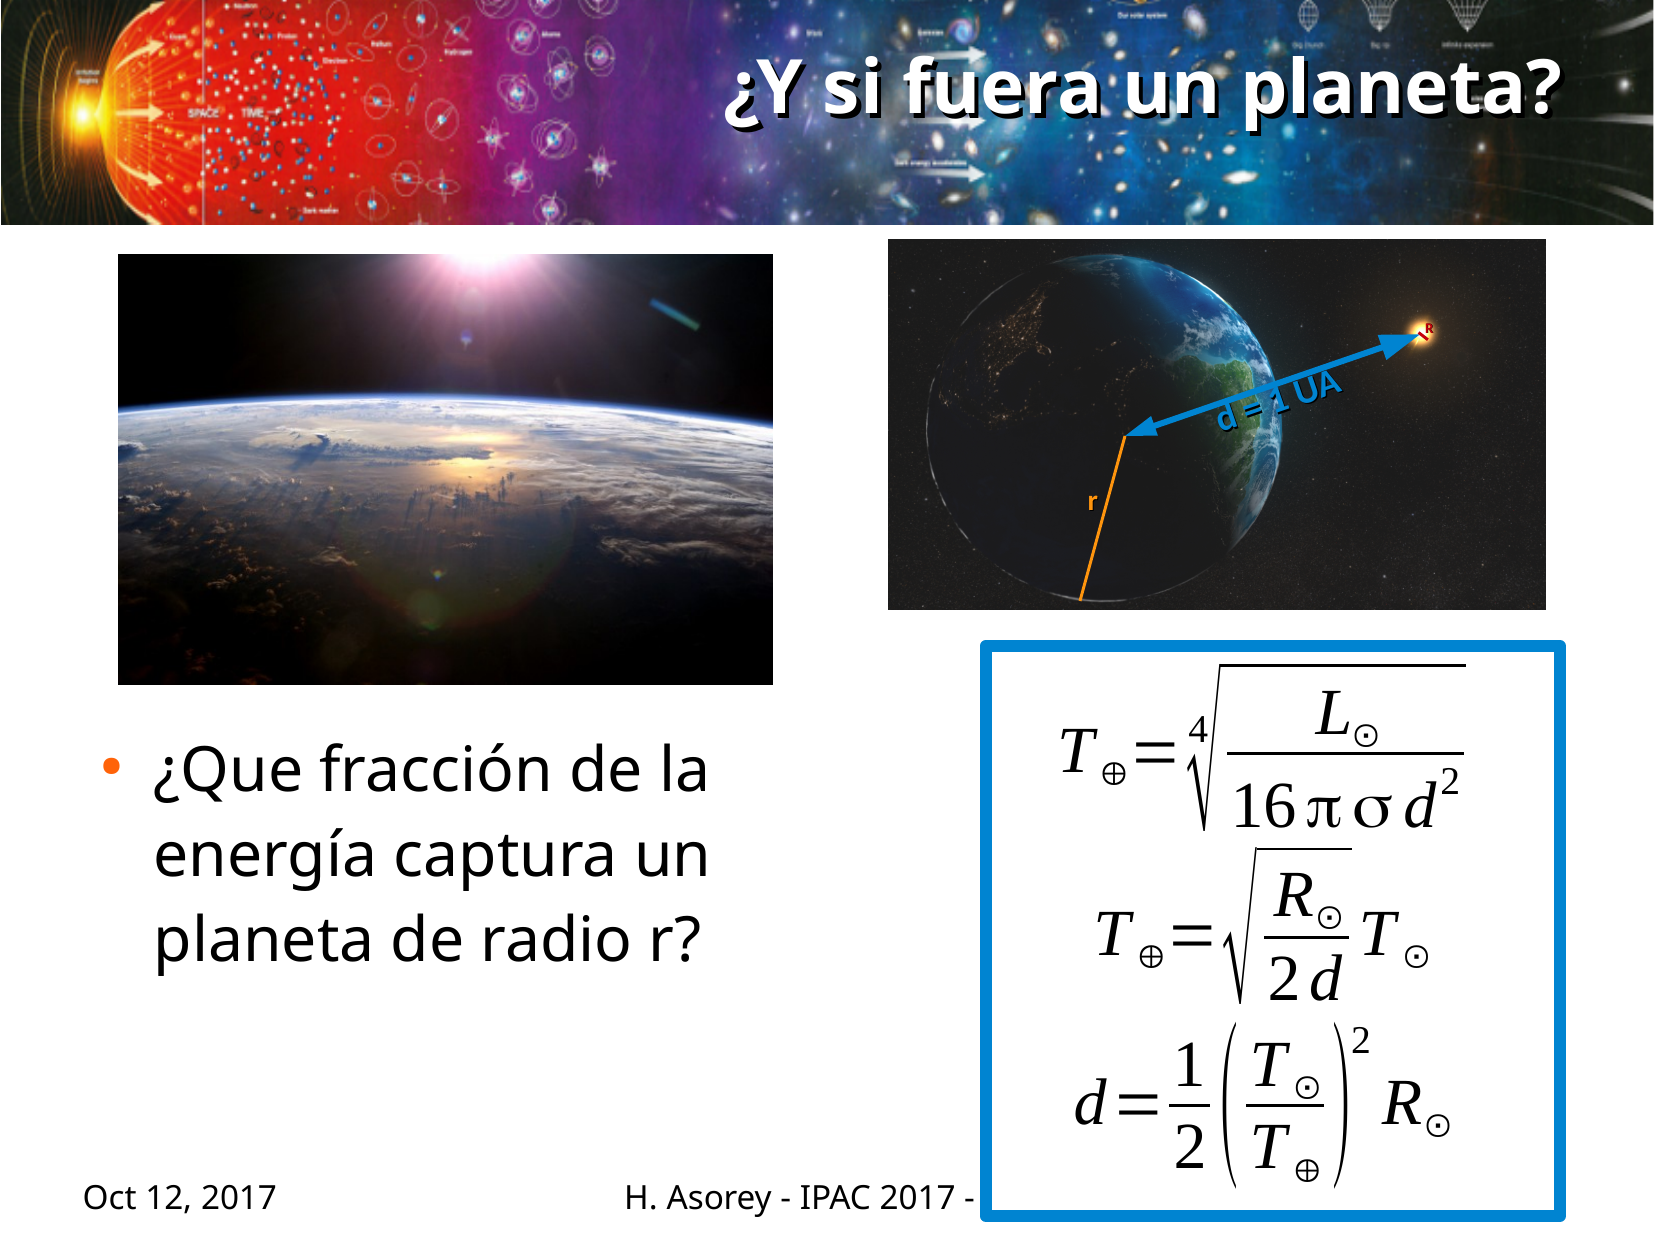

# ¿Y si fuera un planeta?
R
d = 1 UA
r
¿Que fracción de la energía captura un planeta de radio r?
Oct 12, 2017
H. Asorey - IPAC 2017 - 10
32